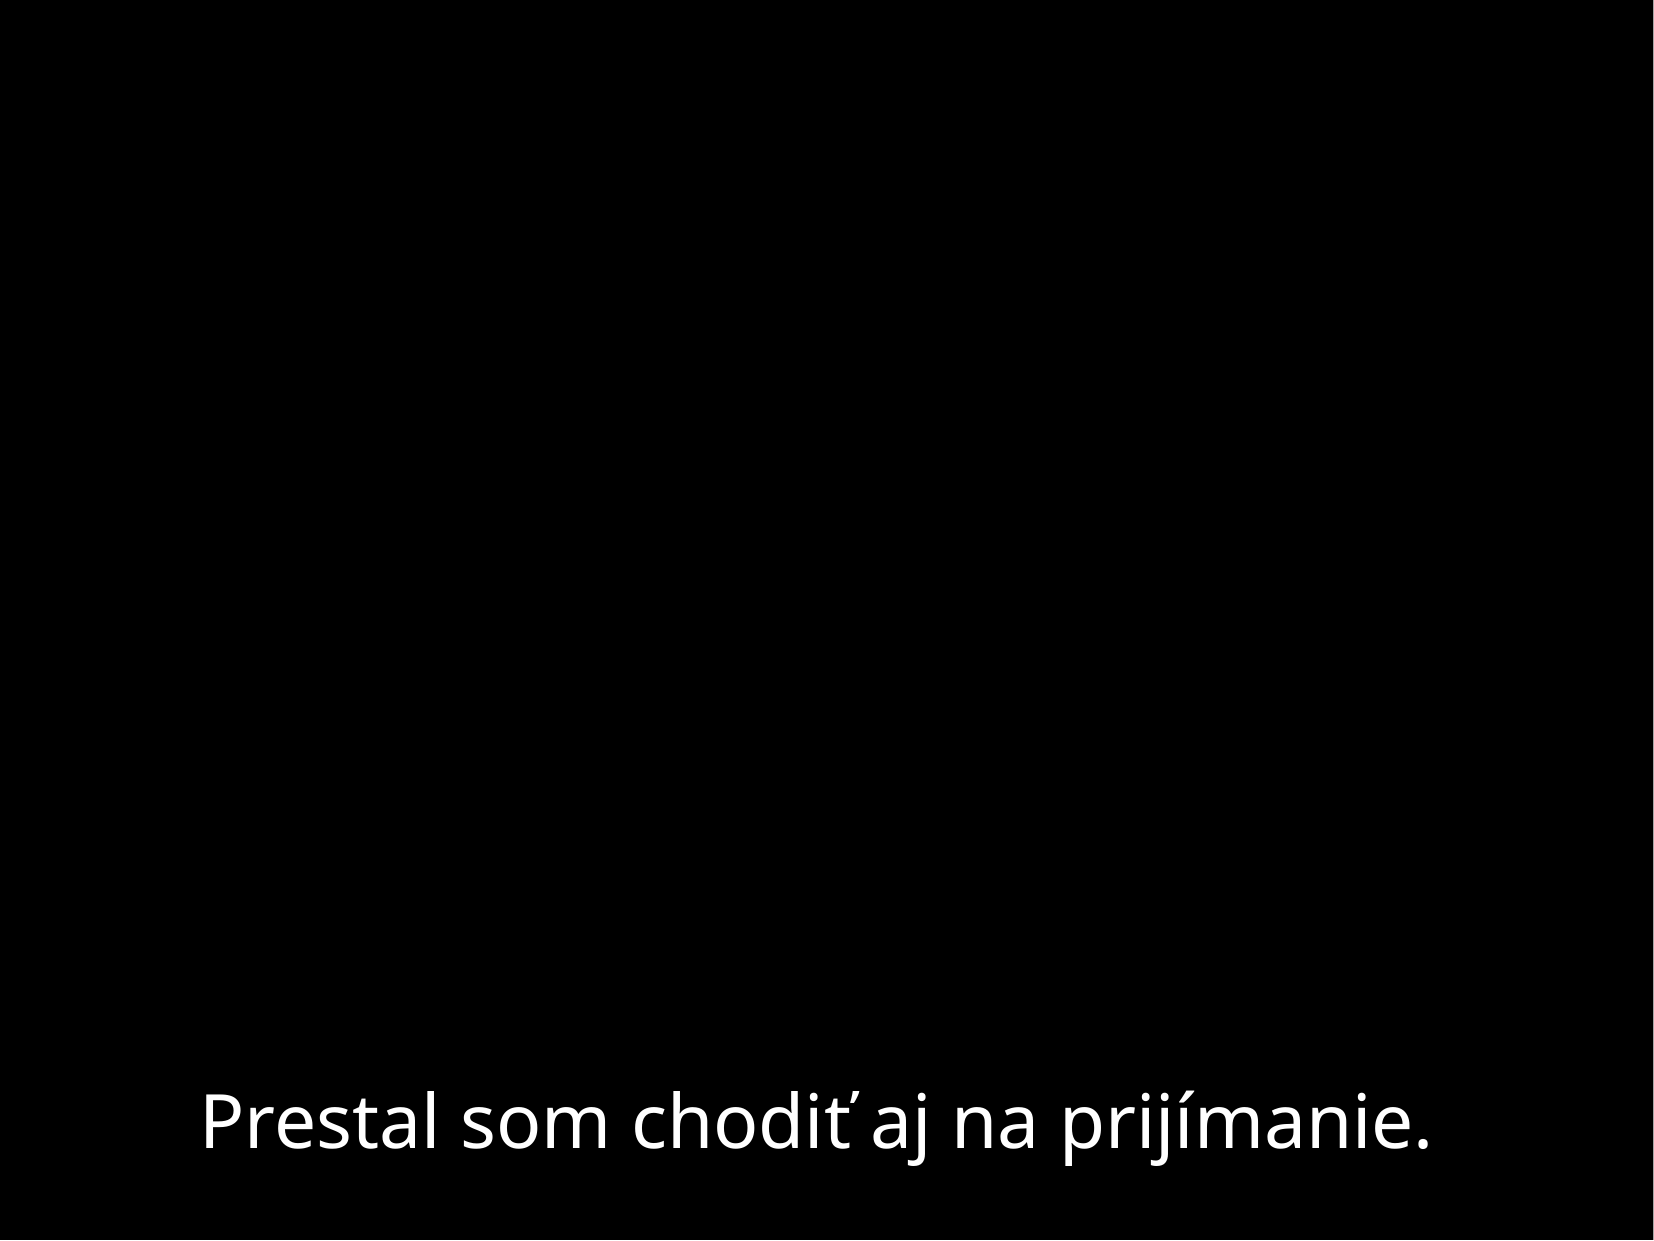

# Prestal som chodiť aj na prijímanie.